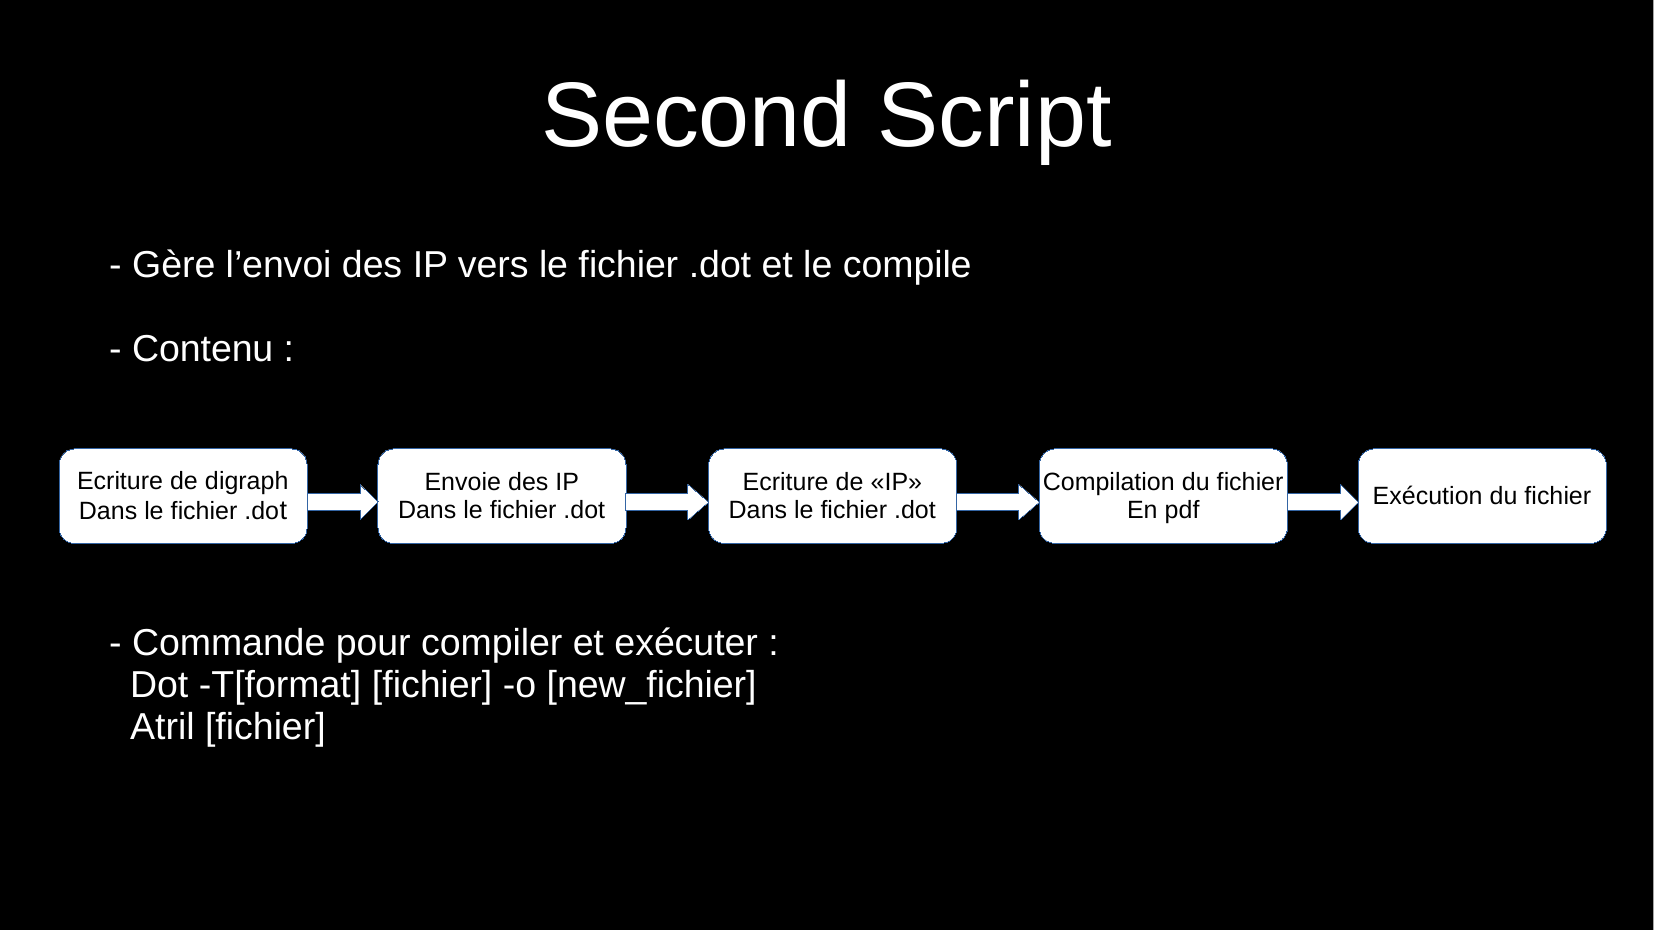

# Second Script
- Gère l’envoi des IP vers le fichier .dot et le compile
- Contenu :
- Commande pour compiler et exécuter :
 Dot -T[format] [fichier] -o [new_fichier]
 Atril [fichier]
Ecriture de digraph
Dans le fichier .dot
Envoie des IP
Dans le fichier .dot
Ecriture de «IP»
Dans le fichier .dot
Compilation du fichier
En pdf
Exécution du fichier